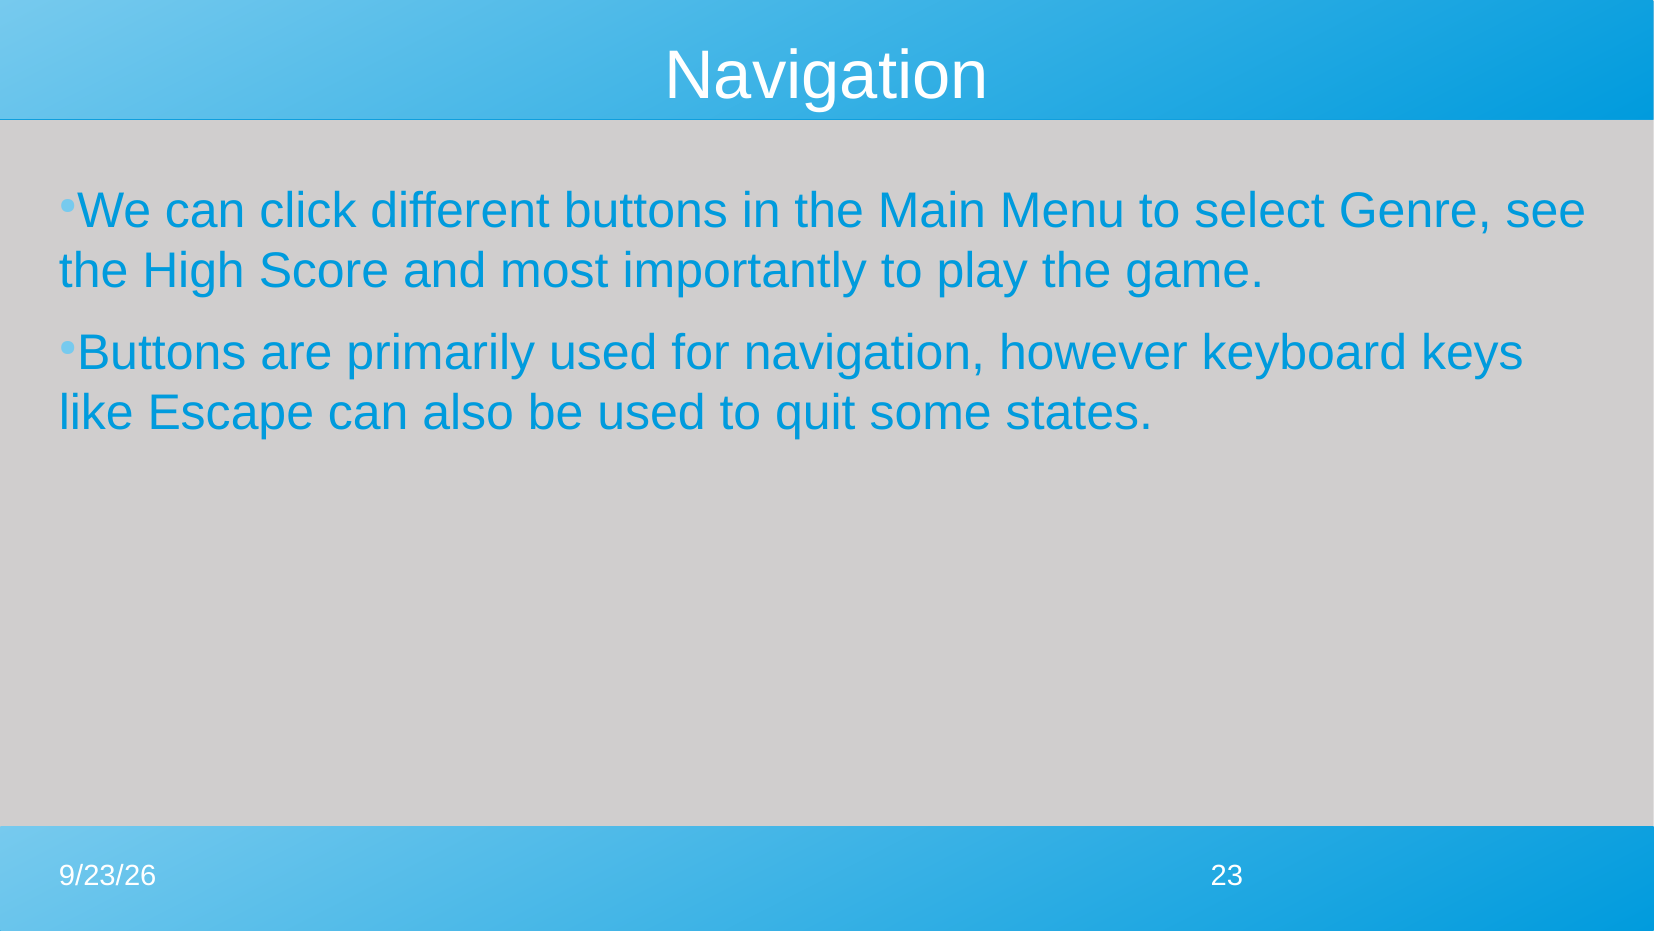

# Navigation
We can click different buttons in the Main Menu to select Genre, see the High Score and most importantly to play the game.
Buttons are primarily used for navigation, however keyboard keys like Escape can also be used to quit some states.